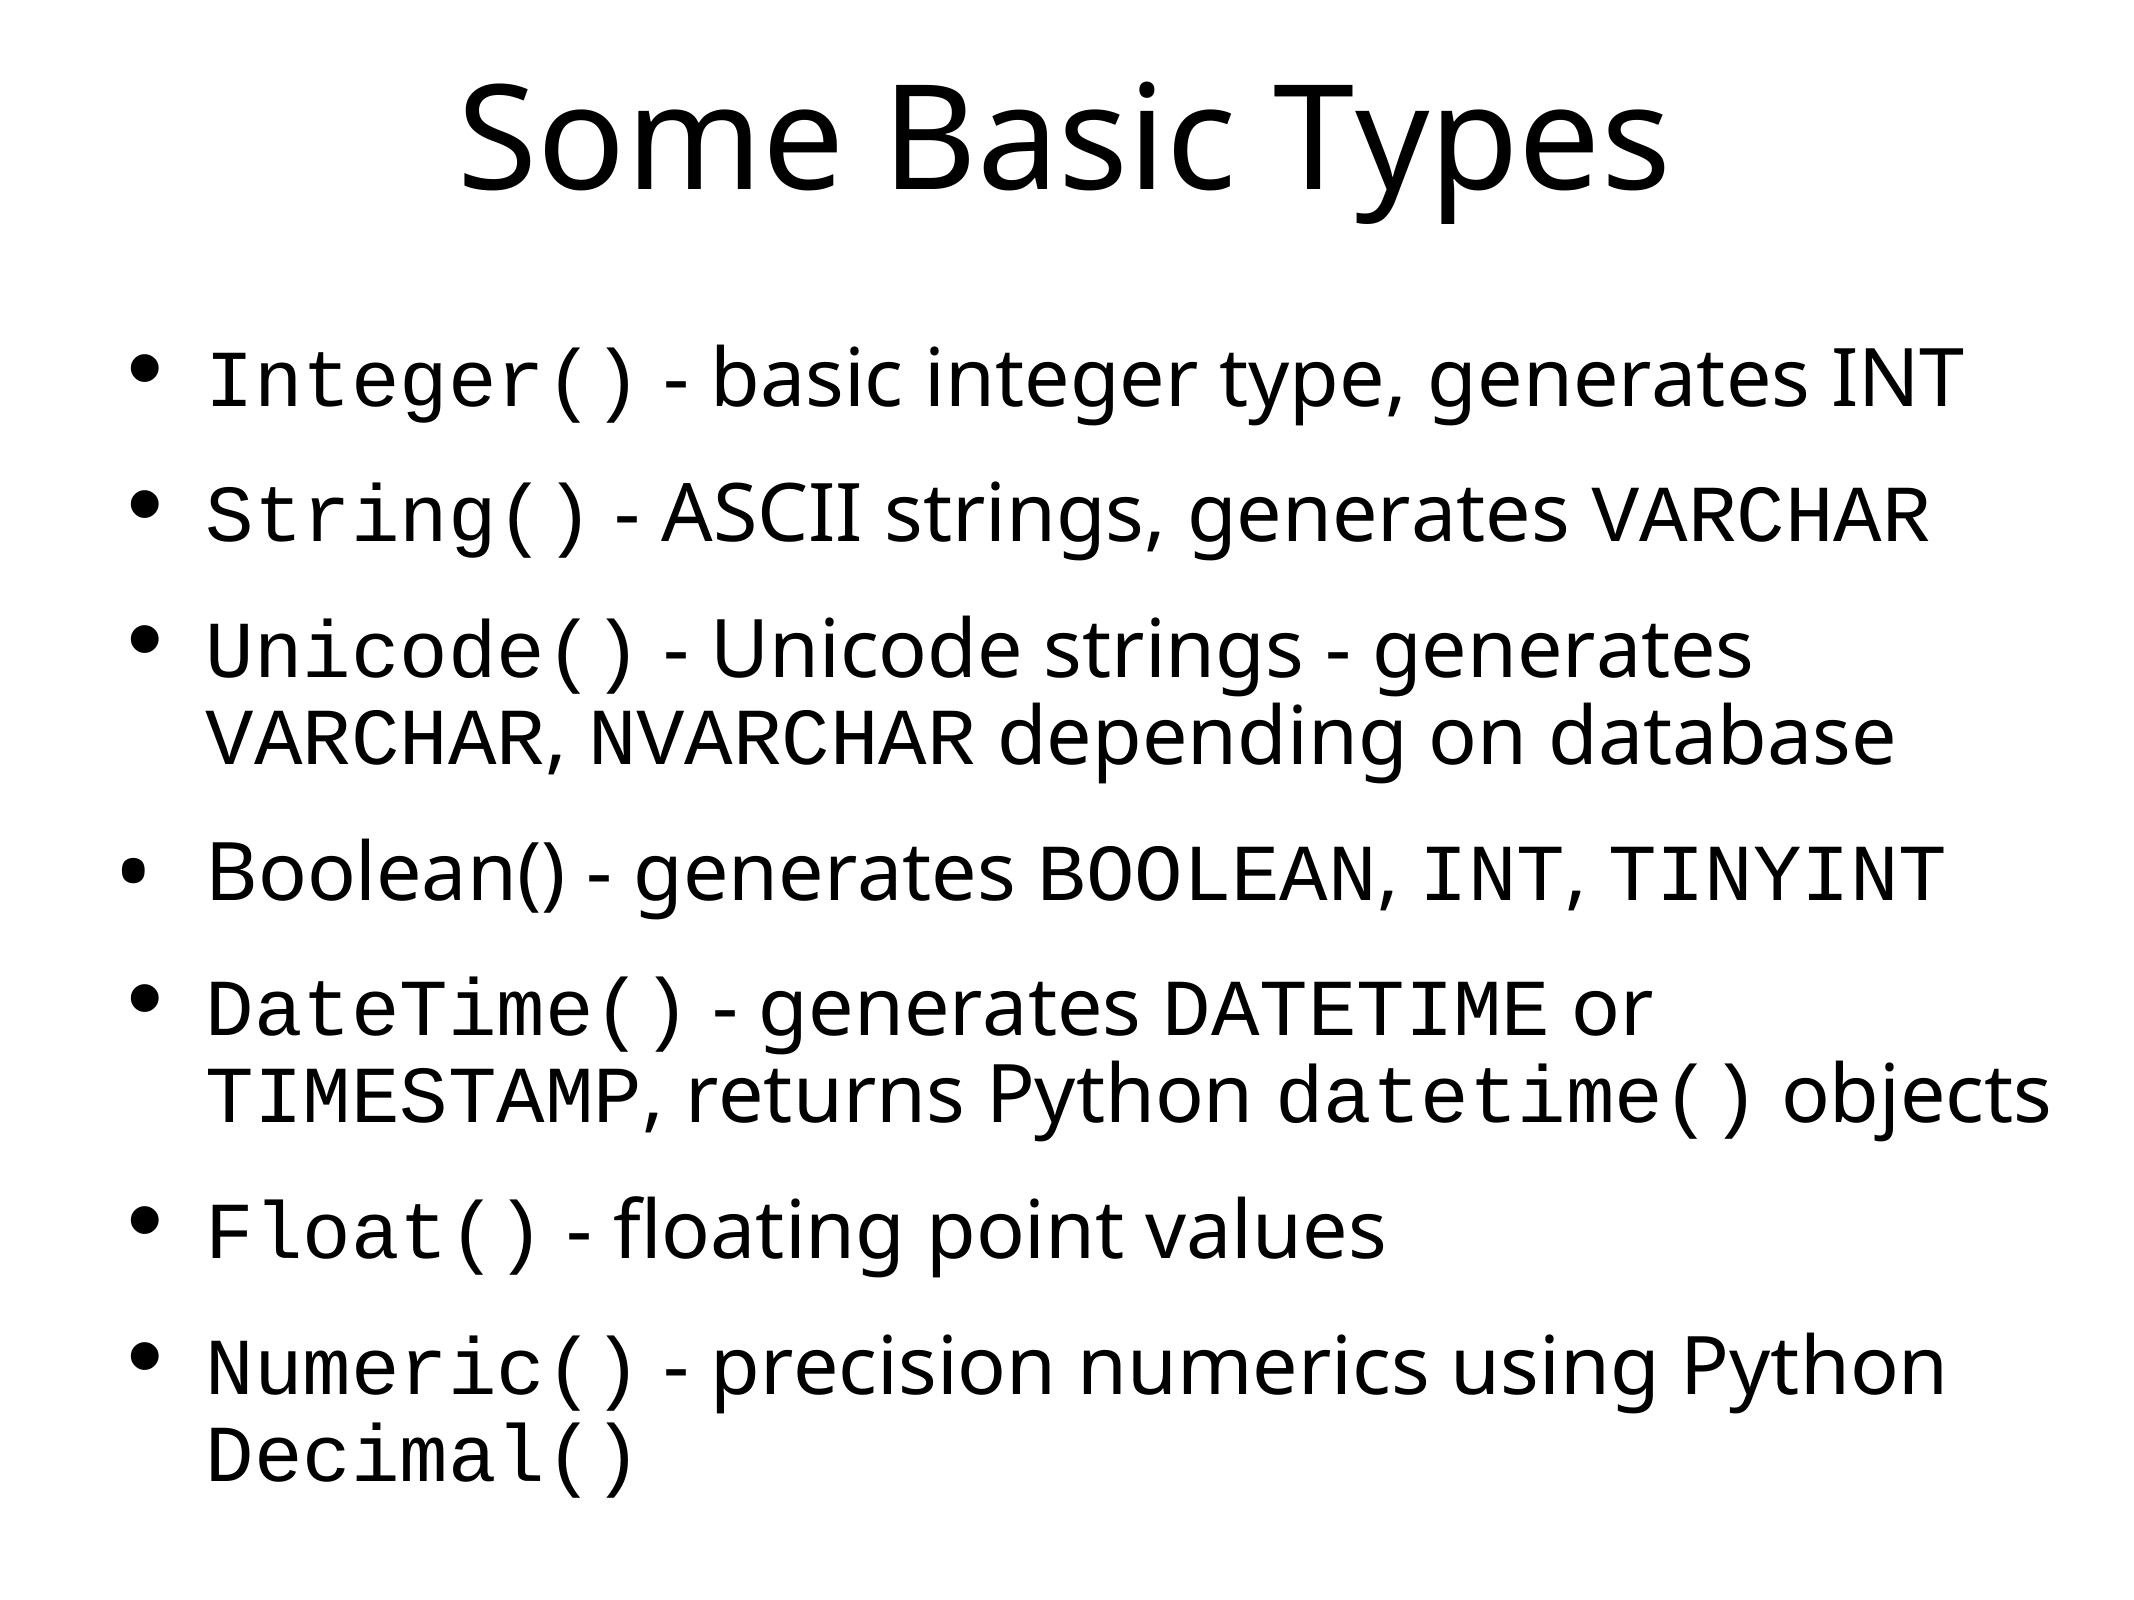

# Some Basic Types
Integer() - basic integer type, generates INT
String() - ASCII strings, generates VARCHAR
Unicode() - Unicode strings - generates VARCHAR, NVARCHAR depending on database
Boolean() - generates BOOLEAN, INT, TINYINT
DateTime() - generates DATETIME or TIMESTAMP, returns Python datetime() objects
Float() - floating point values
Numeric() - precision numerics using Python Decimal()